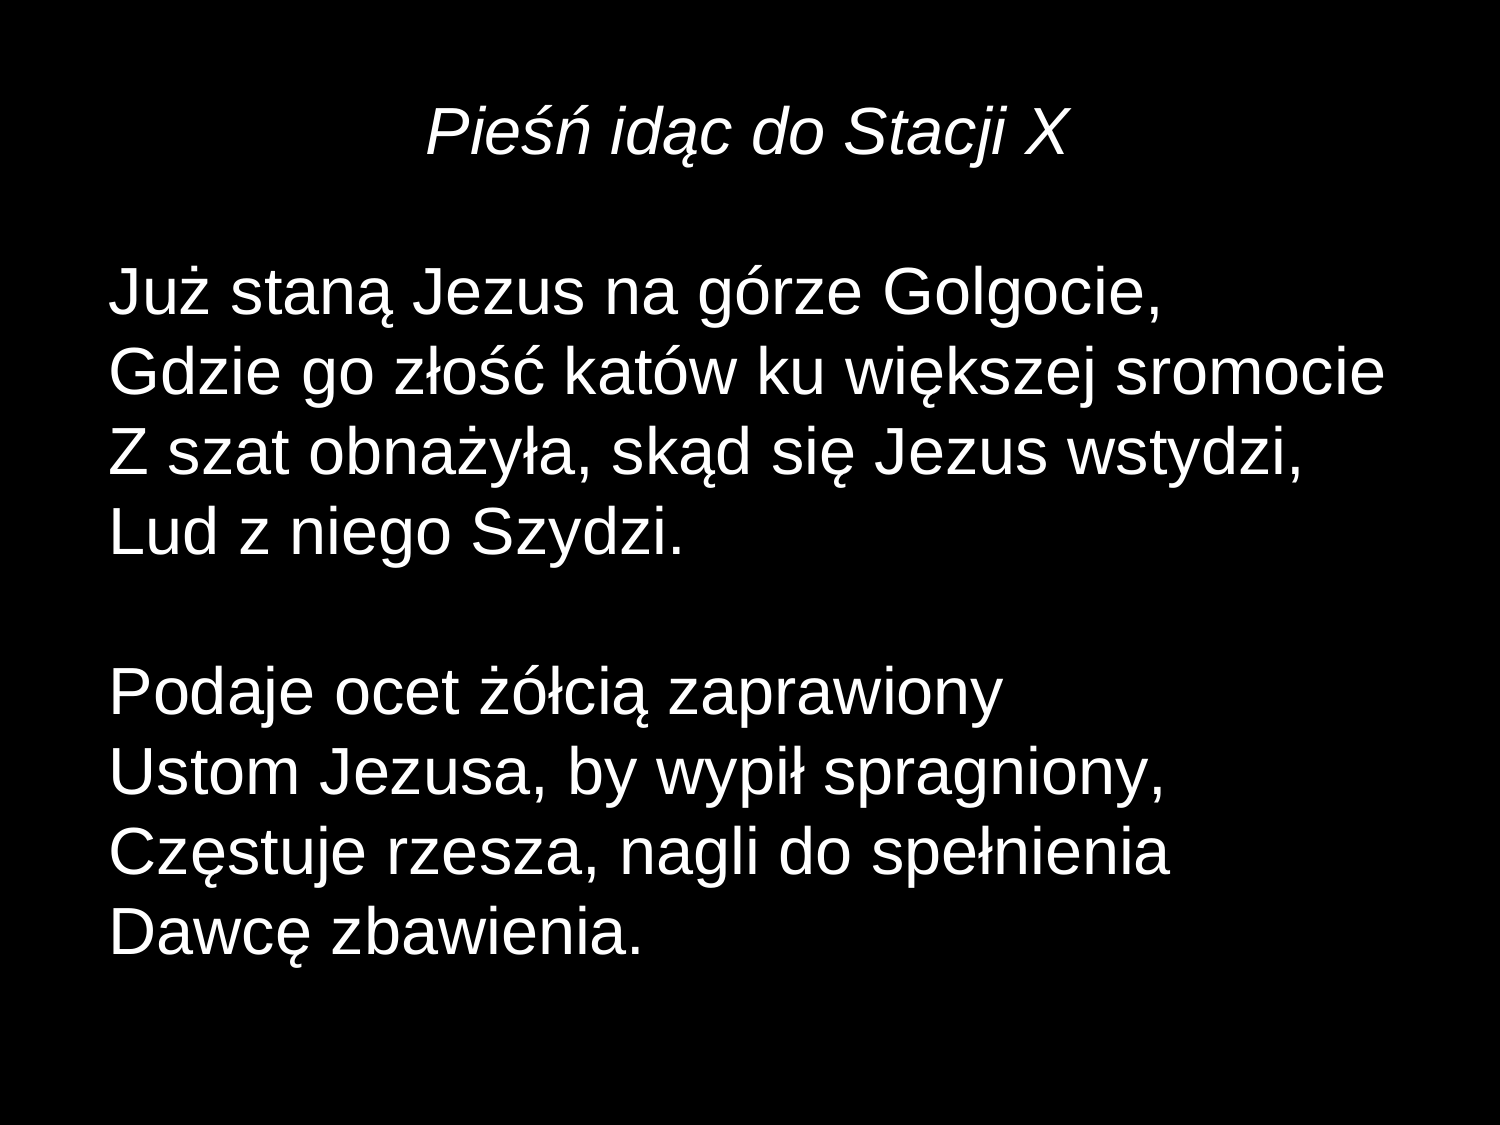

Pieśń idąc do Stacji X
Już staną Jezus na górze Golgocie,
Gdzie go złość katów ku większej sromocie
Z szat obnażyła, skąd się Jezus wstydzi,
Lud z niego Szydzi.
Podaje ocet żółcią zaprawiony
Ustom Jezusa, by wypił spragniony,
Częstuje rzesza, nagli do spełnienia
Dawcę zbawienia.